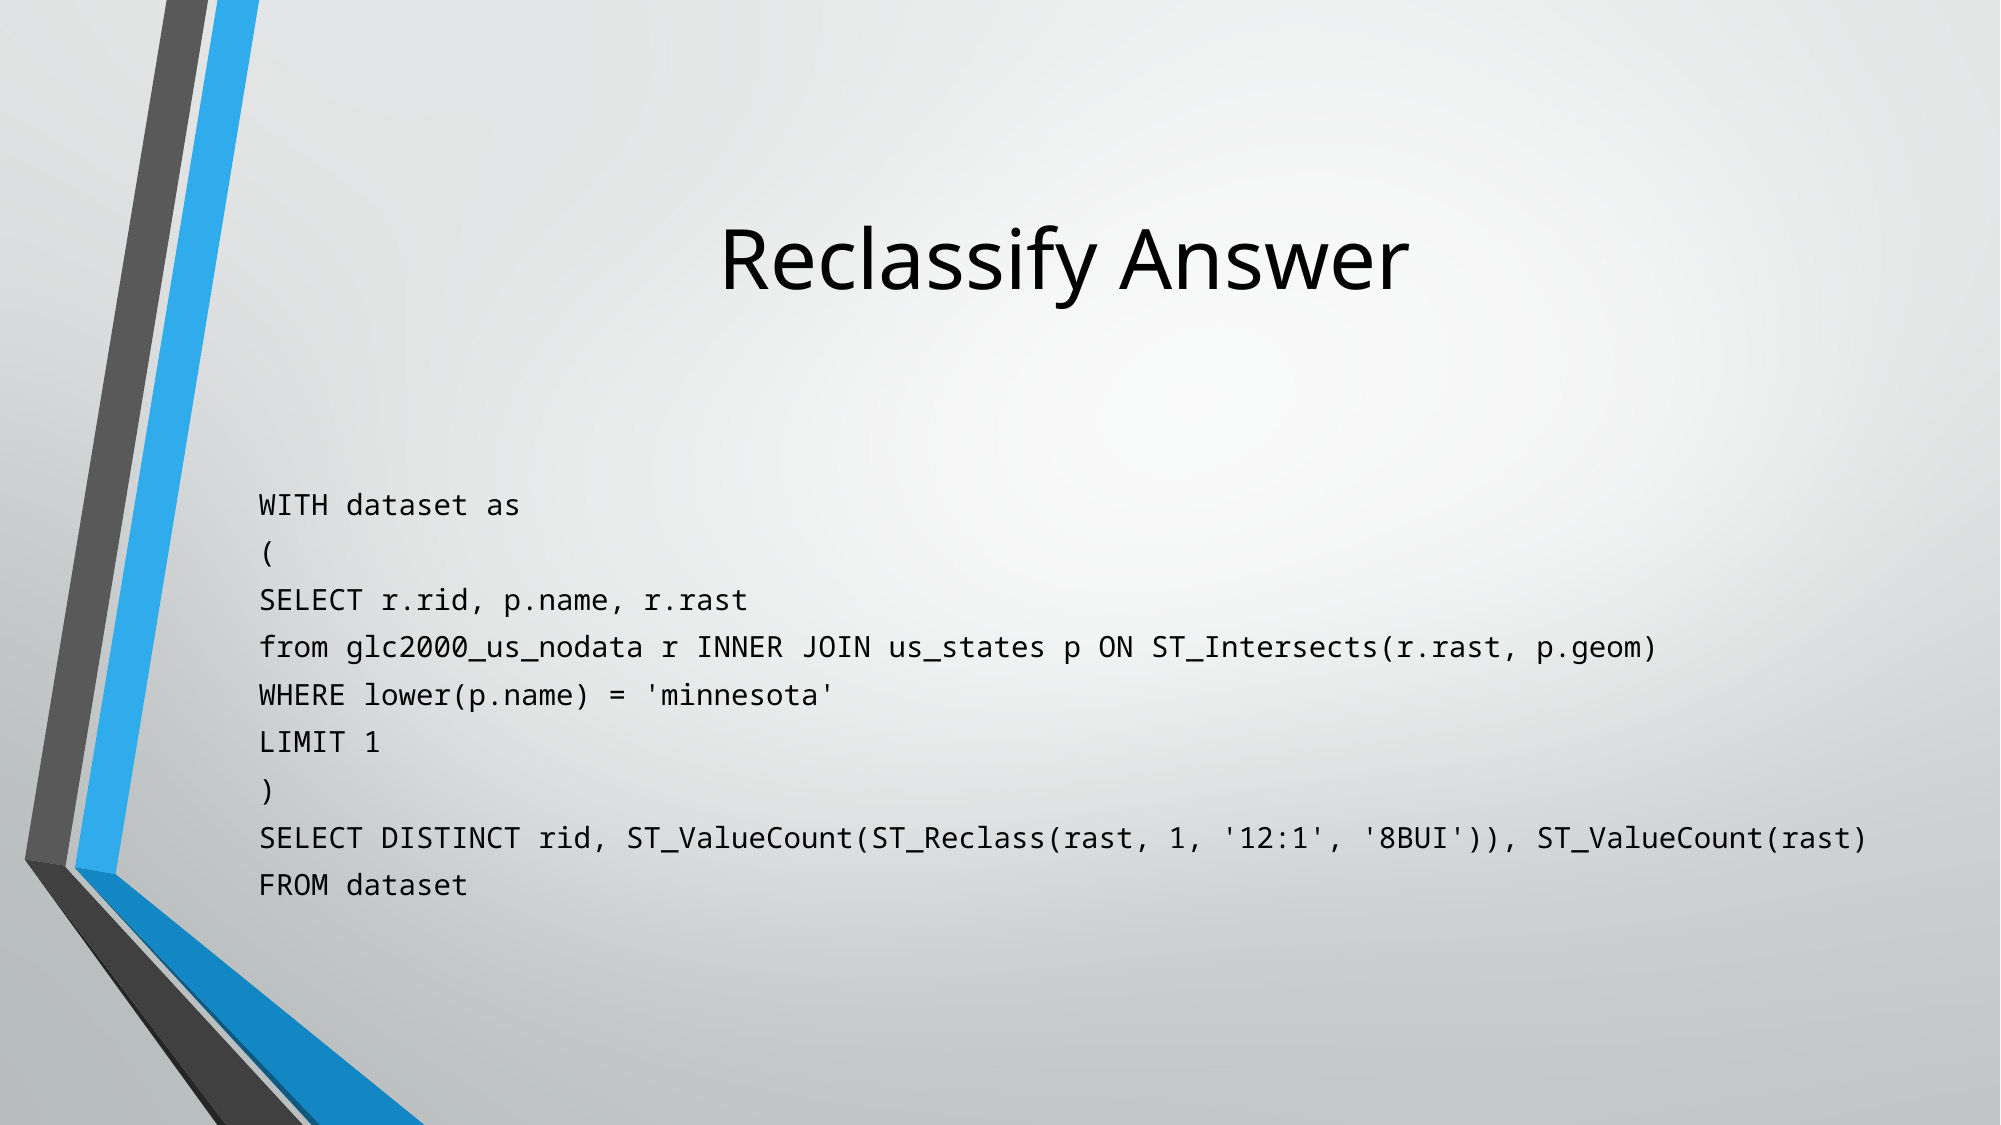

# Reclassify Answer
WITH dataset as
(
SELECT r.rid, p.name, r.rast
from glc2000_us_nodata r INNER JOIN us_states p ON ST_Intersects(r.rast, p.geom)
WHERE lower(p.name) = 'minnesota'
LIMIT 1
)
SELECT DISTINCT rid, ST_ValueCount(ST_Reclass(rast, 1, '12:1', '8BUI')), ST_ValueCount(rast)
FROM dataset